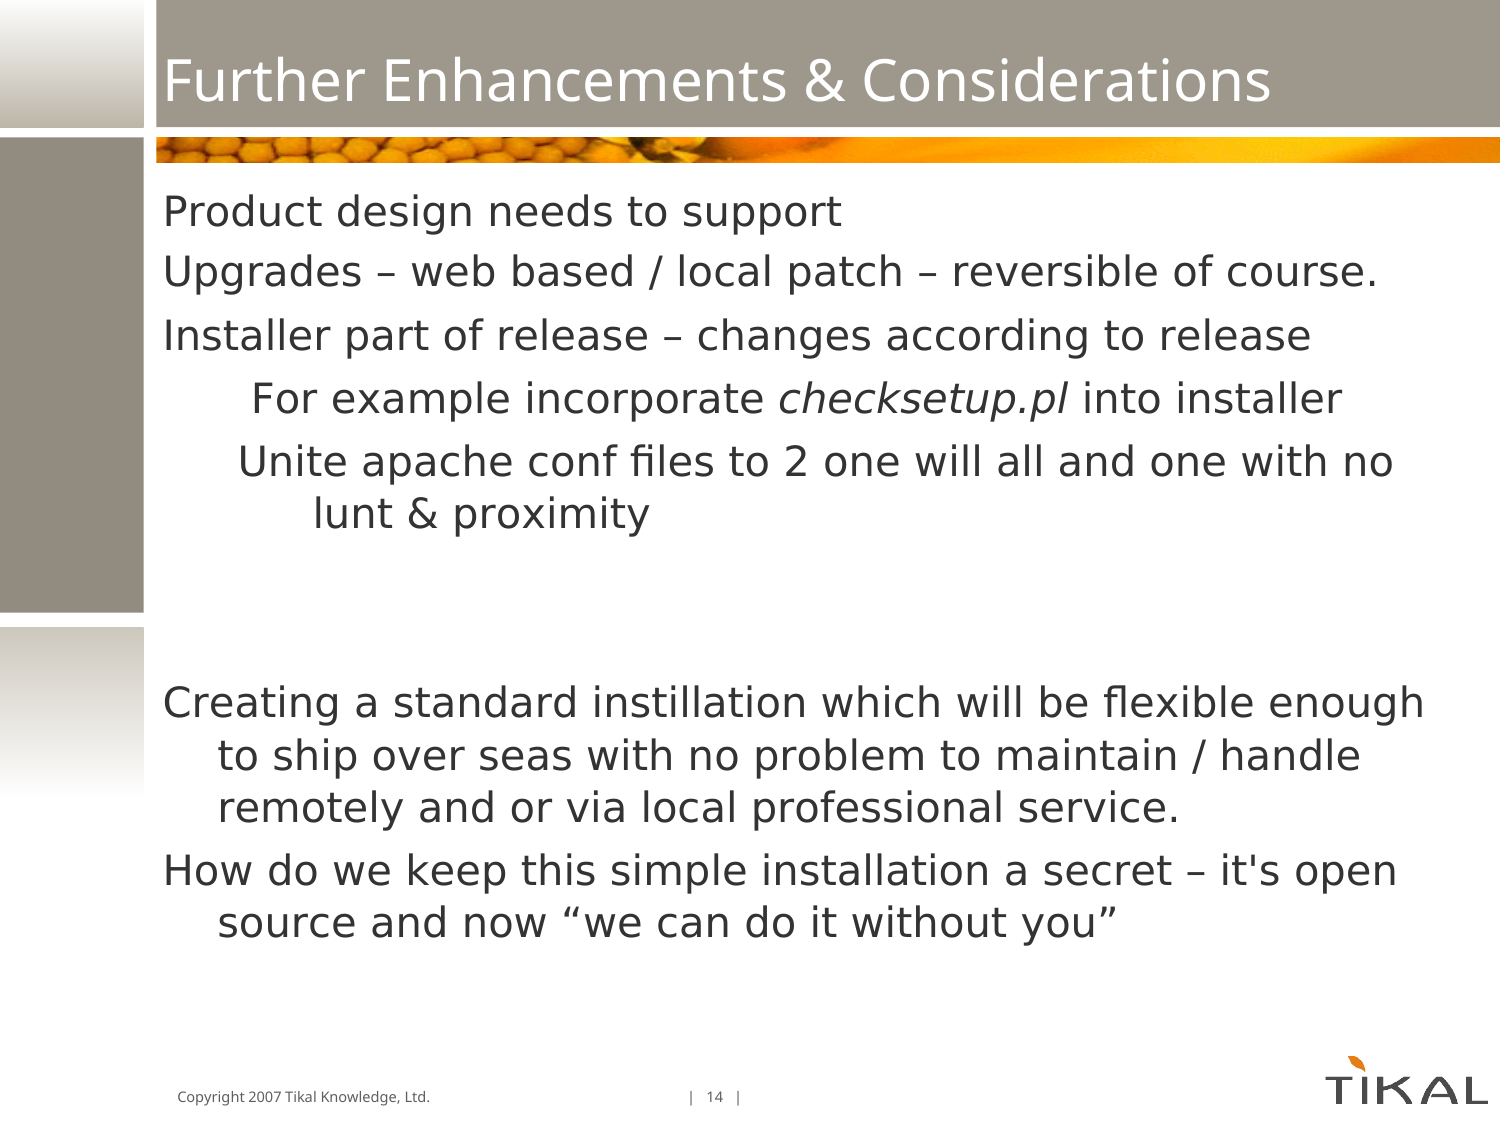

Further Enhancements & Considerations
Product design needs to support
Upgrades – web based / local patch – reversible of course.
Installer part of release – changes according to release
 For example incorporate checksetup.pl into installer
Unite apache conf files to 2 one will all and one with no 		lunt & proximity
Creating a standard instillation which will be flexible enough to ship over seas with no problem to maintain / handle remotely and or via local professional service.
How do we keep this simple installation a secret – it's open source and now “we can do it without you”